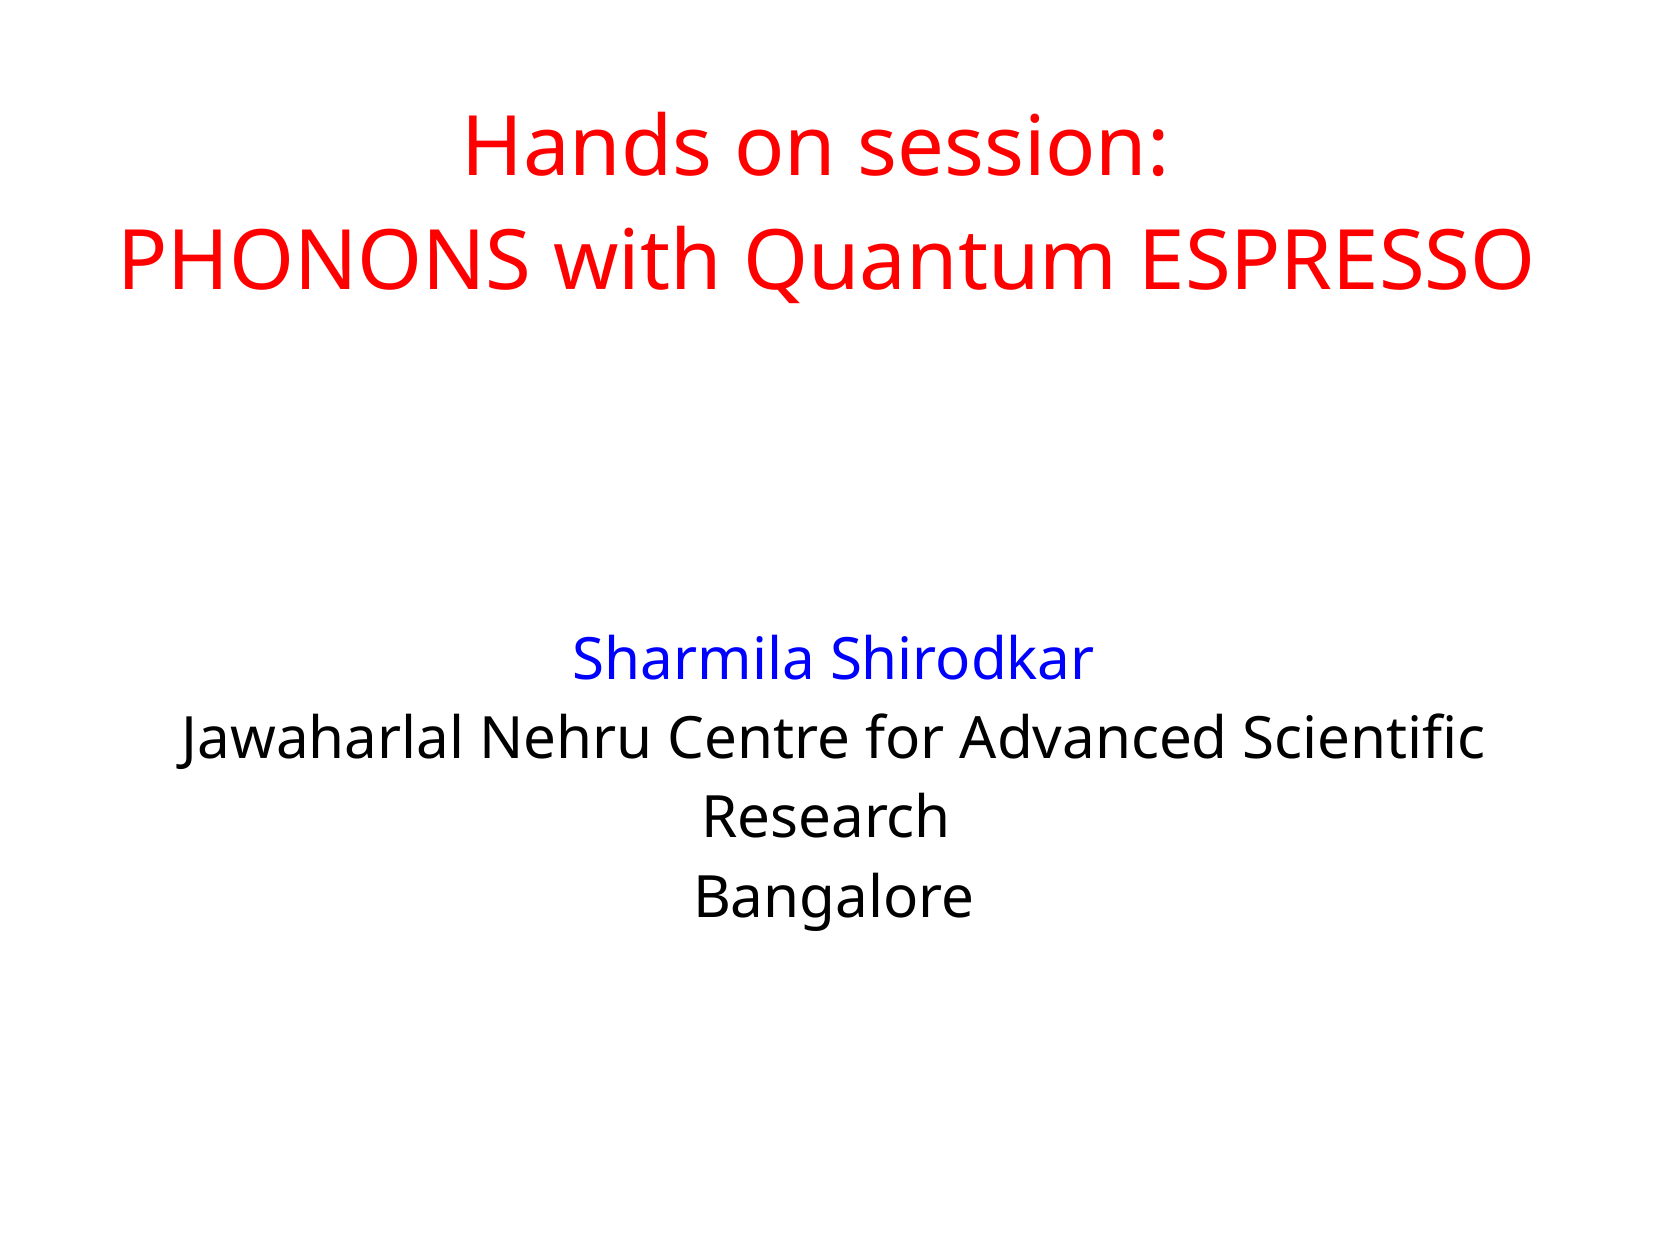

# Hands on session: PHONONS with Quantum ESPRESSO
Sharmila Shirodkar
Jawaharlal Nehru Centre for Advanced Scientific Research
Bangalore